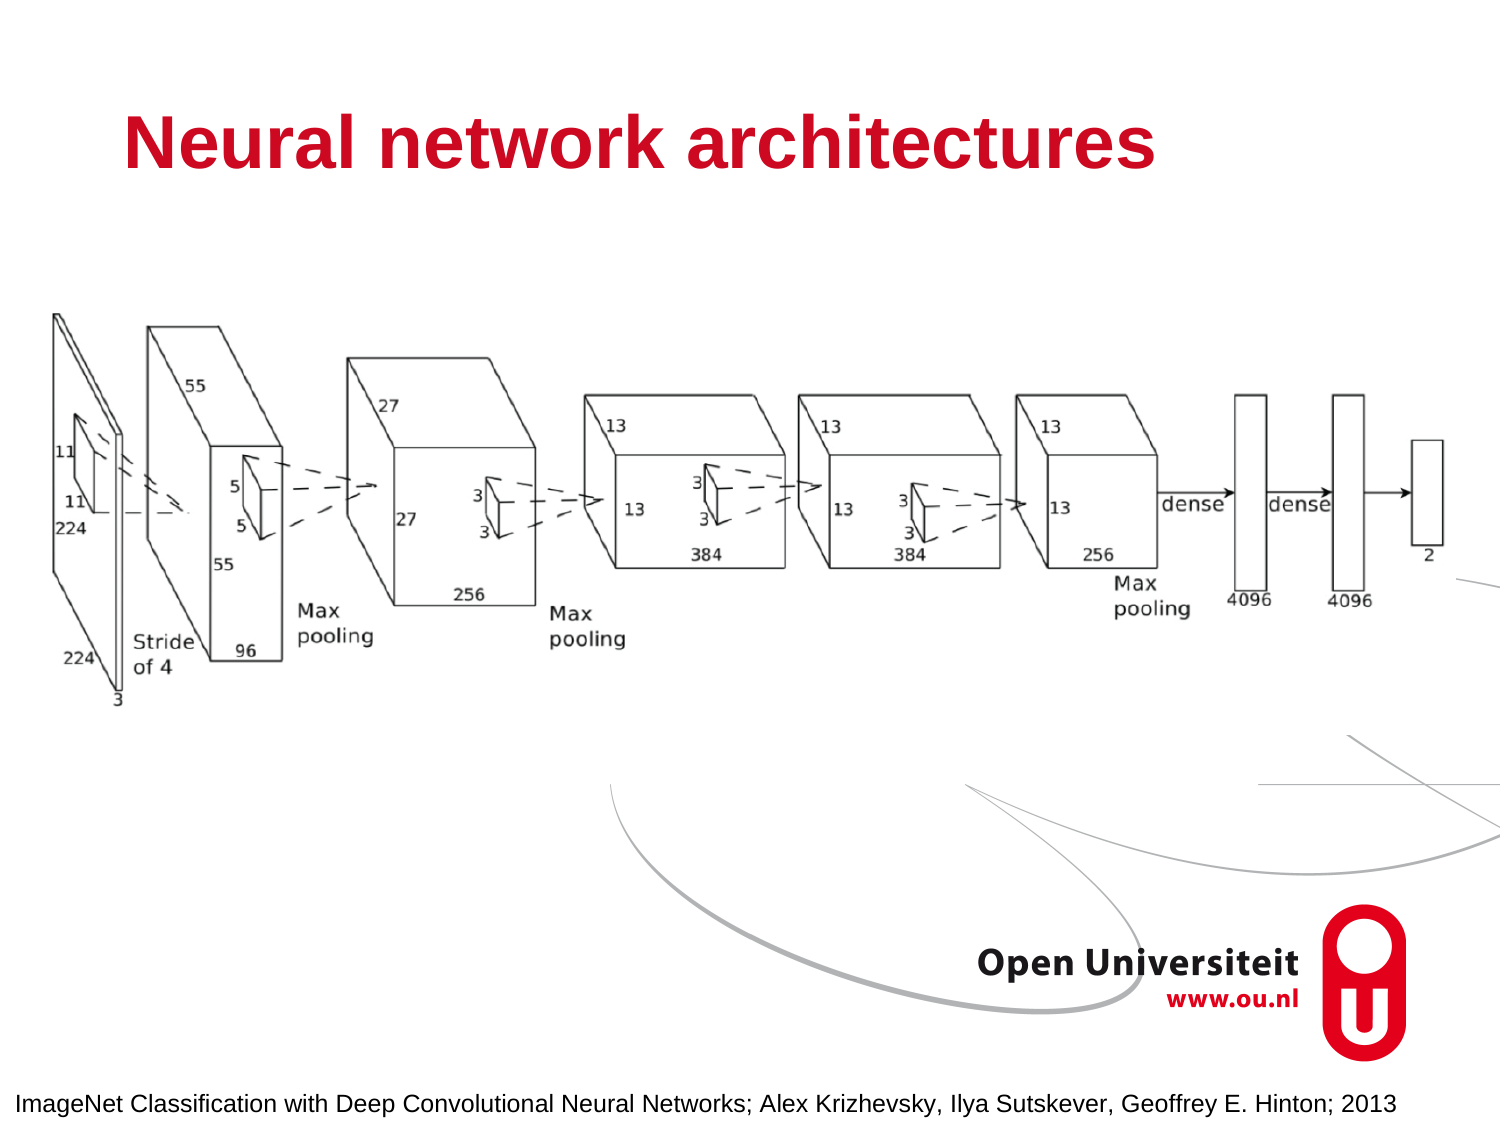

# Neural network architectures
ImageNet Classification with Deep Convolutional Neural Networks; Alex Krizhevsky, Ilya Sutskever, Geoffrey E. Hinton; 2013